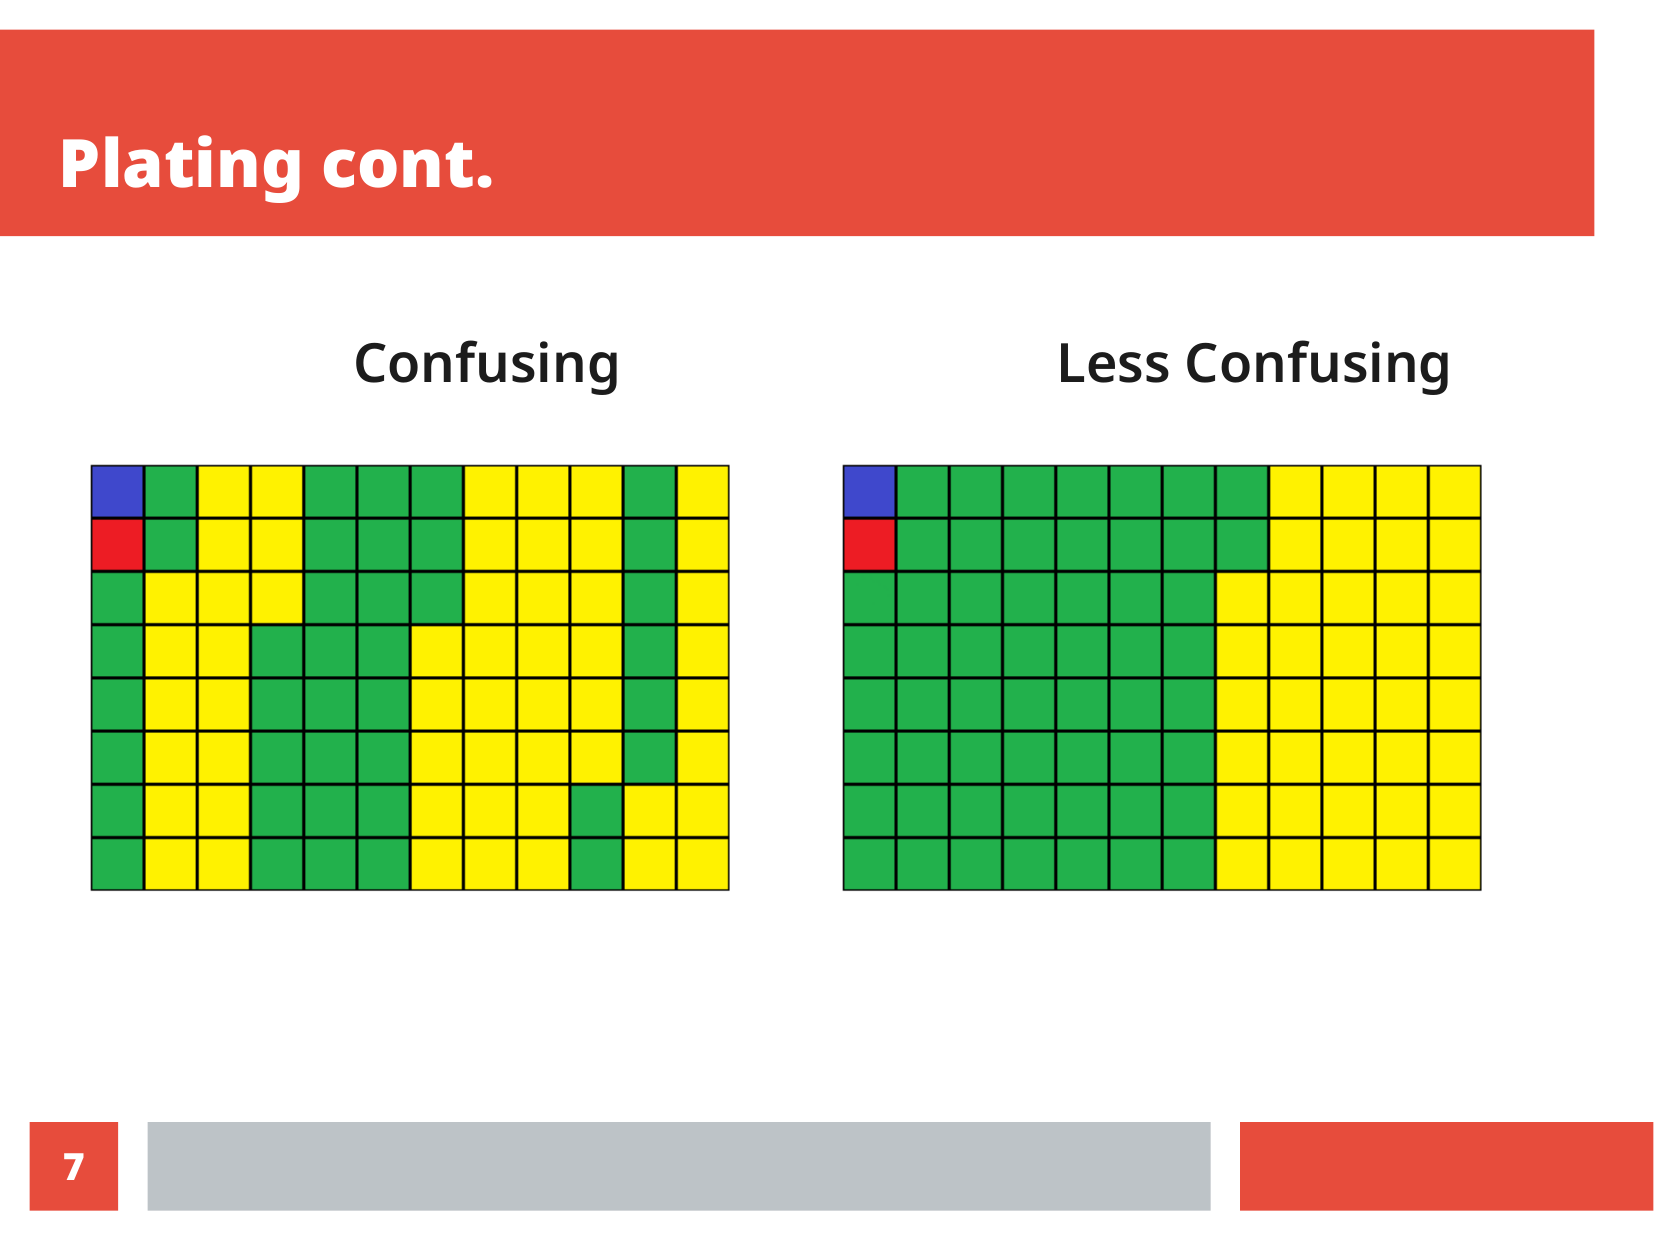

# Plating cont.
 Confusing					 Less Confusing
7